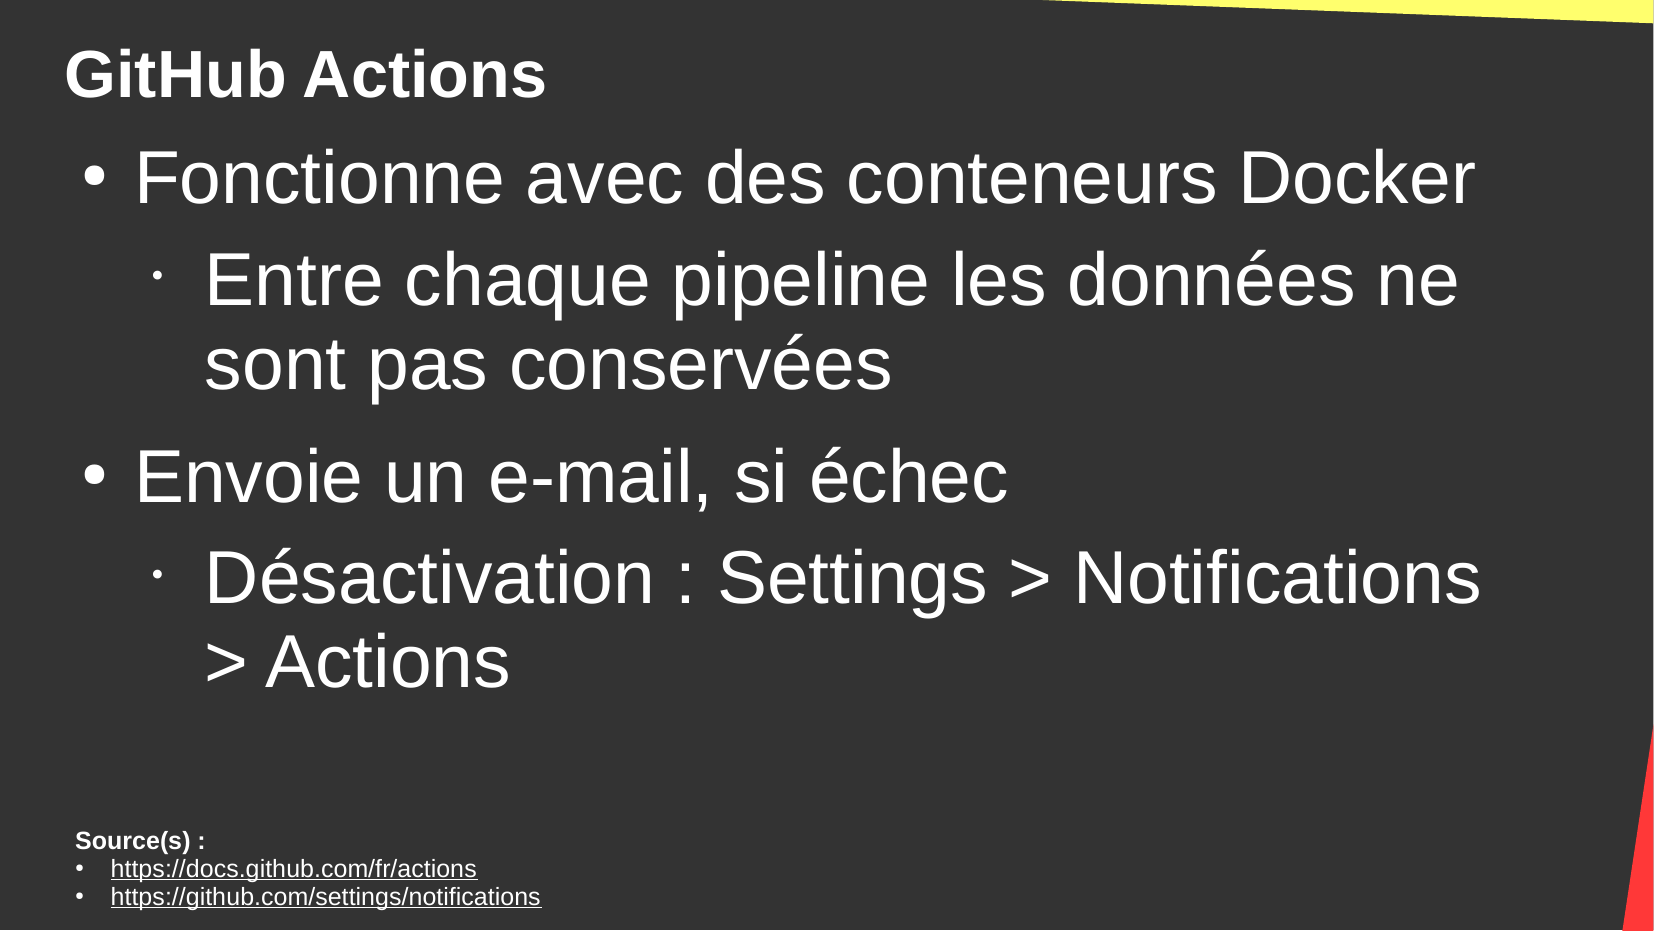

# GitHub Actions
Fonctionne avec des conteneurs Docker
Entre chaque pipeline les données ne sont pas conservées
Envoie un e-mail, si échec
Désactivation : Settings > Notifications > Actions
Source(s) :
https://docs.github.com/fr/actions
https://github.com/settings/notifications